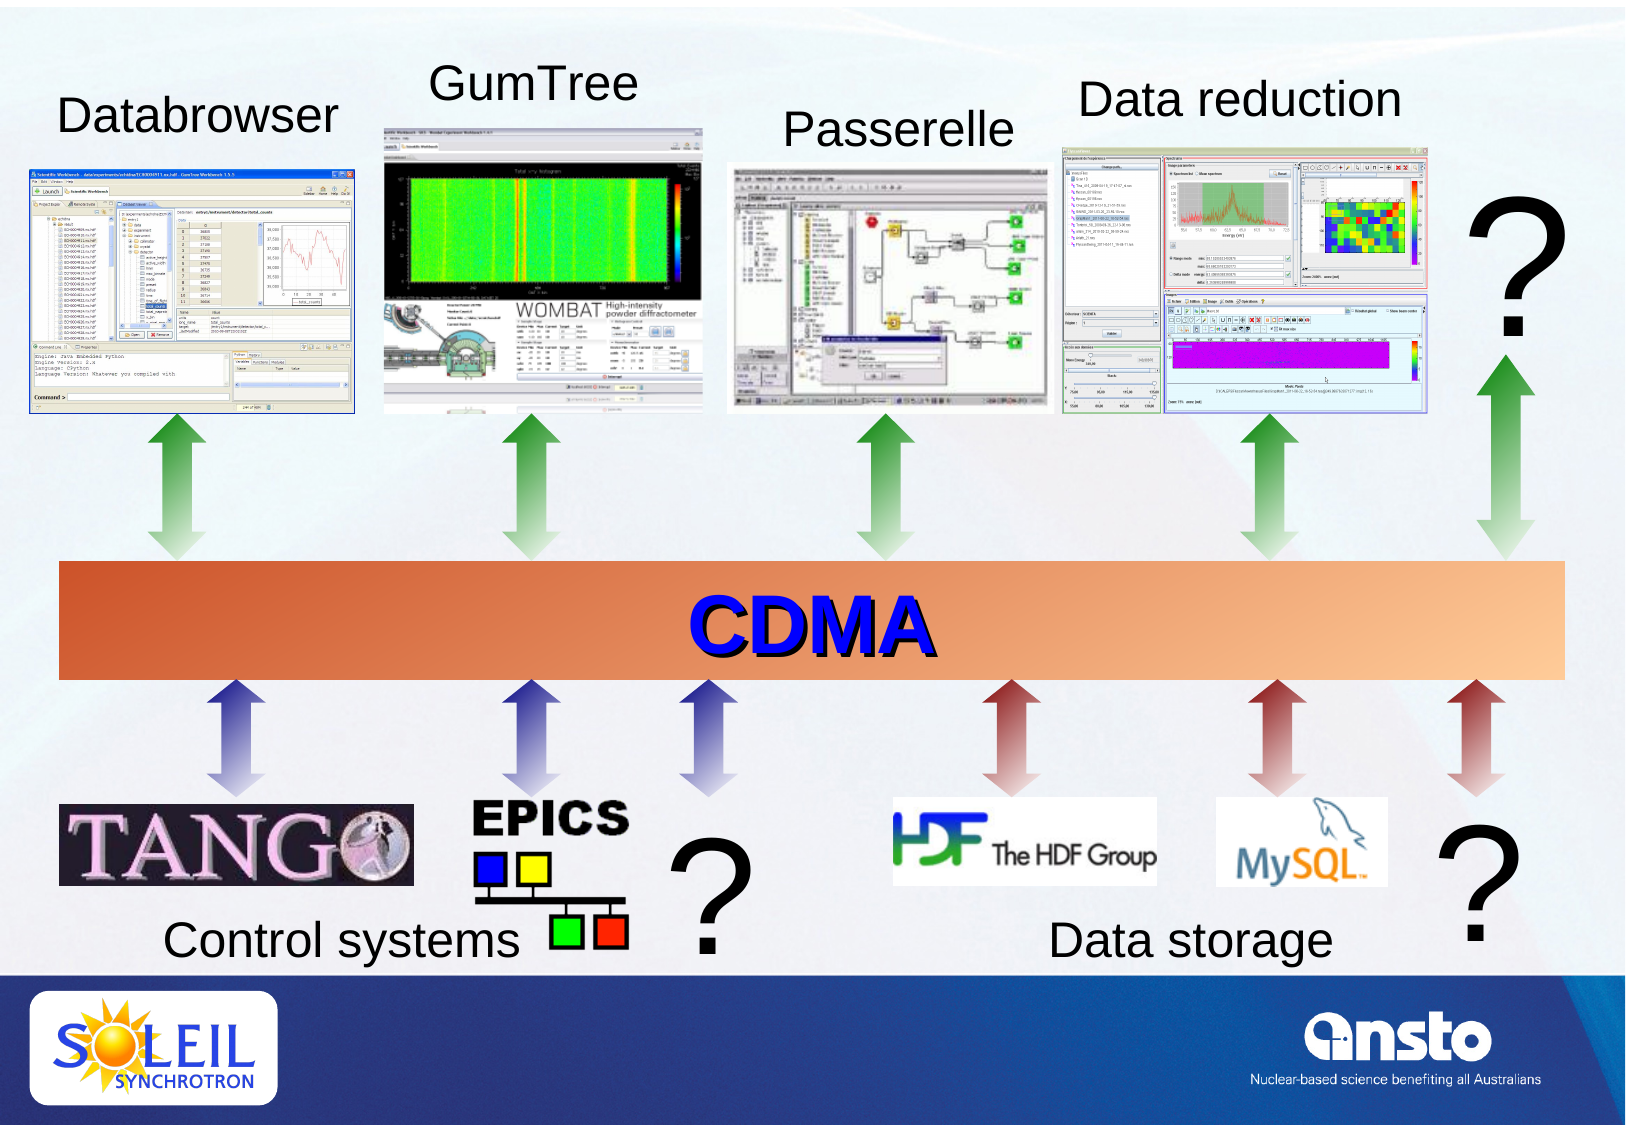

GumTree
Data reduction
Databrowser
Passerelle
?
CDMA
?
?
Control systems
Data storage